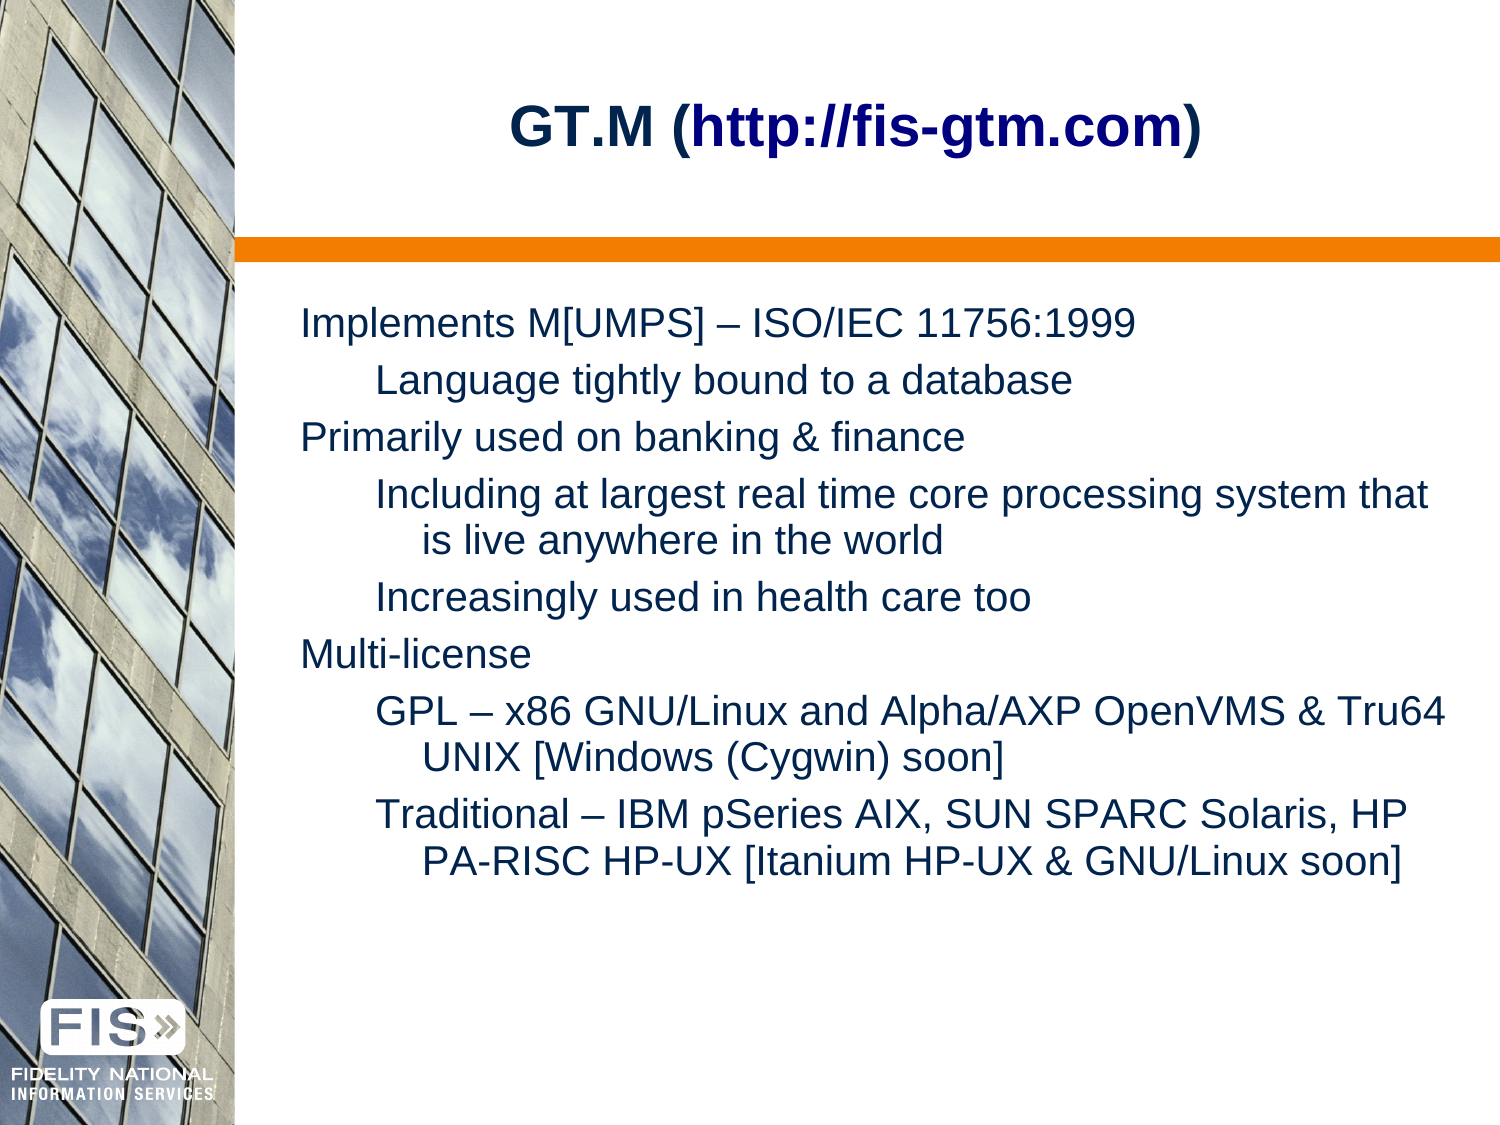

# GT.M (http://fis-gtm.com)
Implements M[UMPS] – ISO/IEC 11756:1999
Language tightly bound to a database
Primarily used on banking & finance
Including at largest real time core processing system that is live anywhere in the world
Increasingly used in health care too
Multi-license
GPL – x86 GNU/Linux and Alpha/AXP OpenVMS & Tru64 UNIX [Windows (Cygwin) soon]
Traditional – IBM pSeries AIX, SUN SPARC Solaris, HP PA-RISC HP-UX [Itanium HP-UX & GNU/Linux soon]